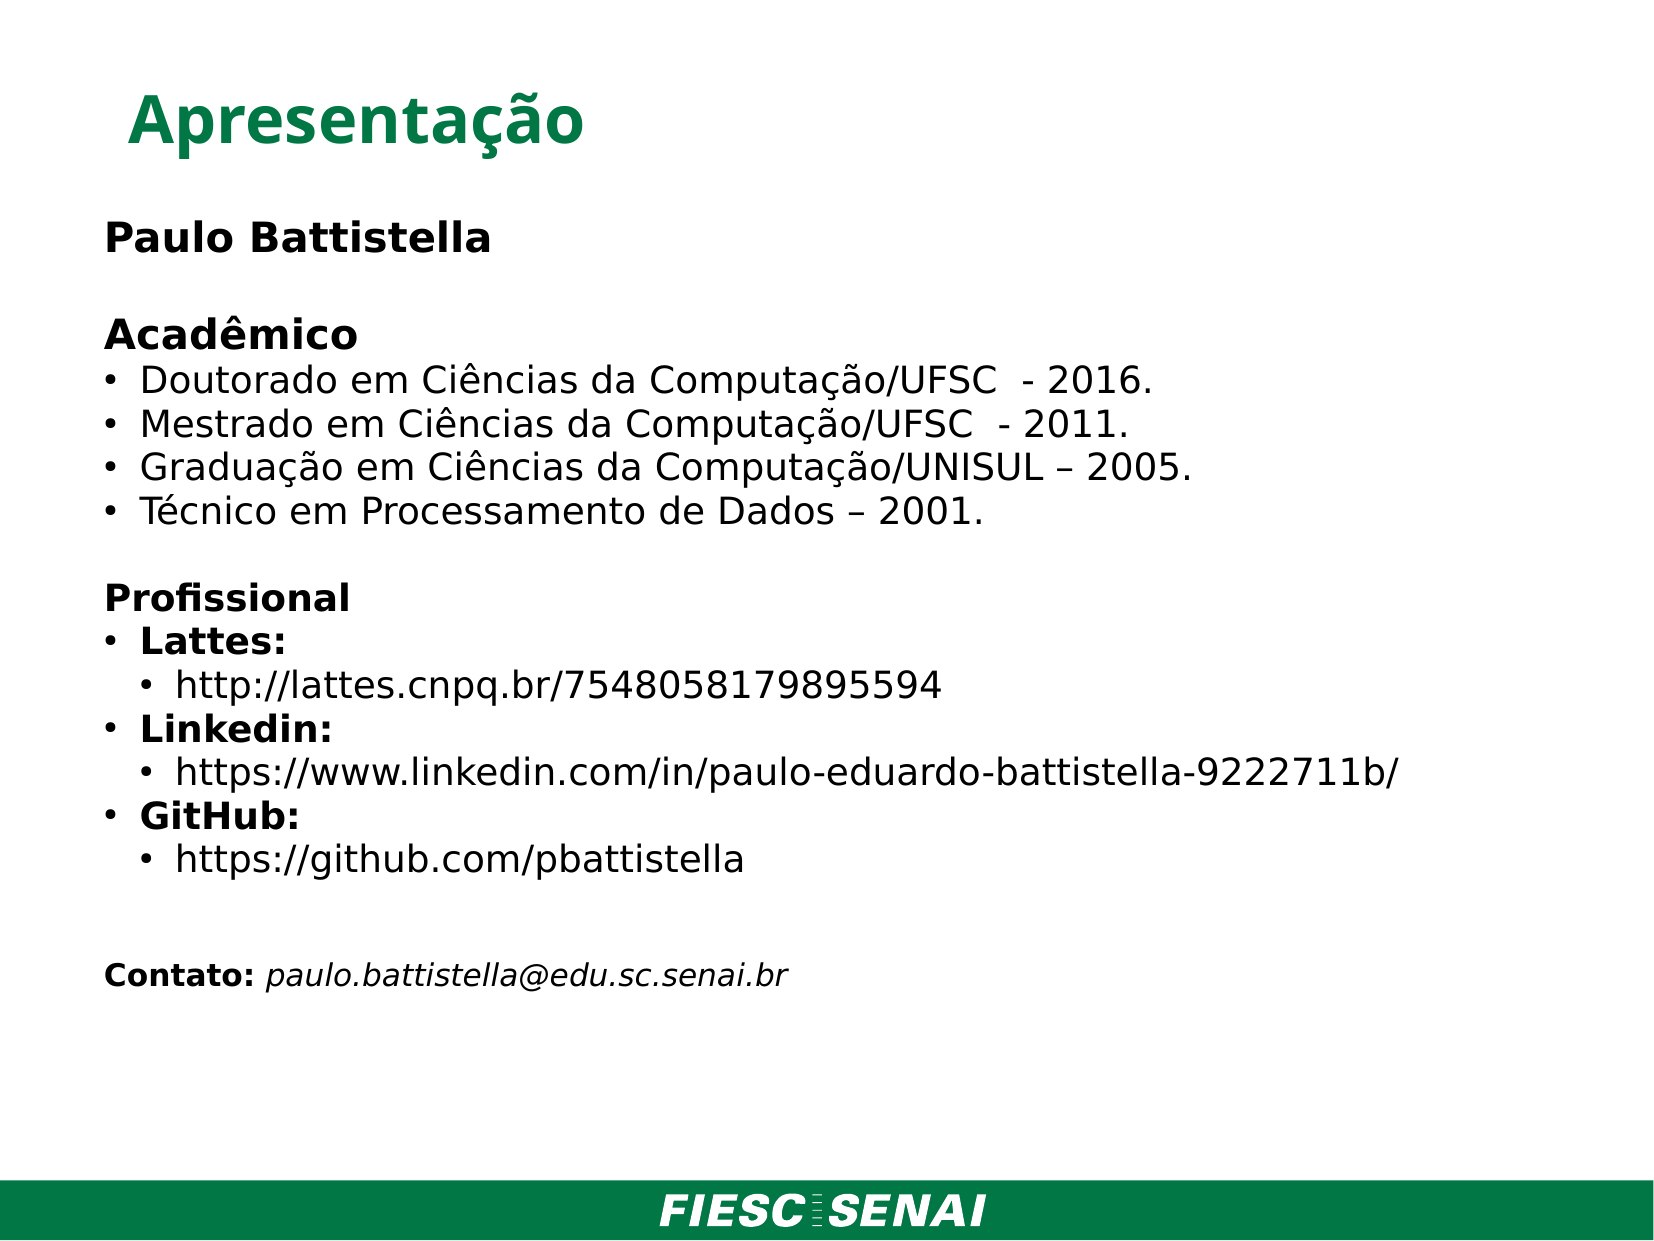

Apresentação
Paulo Battistella
Acadêmico
Doutorado em Ciências da Computação/UFSC - 2016.
Mestrado em Ciências da Computação/UFSC - 2011.
Graduação em Ciências da Computação/UNISUL – 2005.
Técnico em Processamento de Dados – 2001.
Profissional
Lattes:
http://lattes.cnpq.br/7548058179895594
Linkedin:
https://www.linkedin.com/in/paulo-eduardo-battistella-9222711b/
GitHub:
https://github.com/pbattistella
Contato: paulo.battistella@edu.sc.senai.br